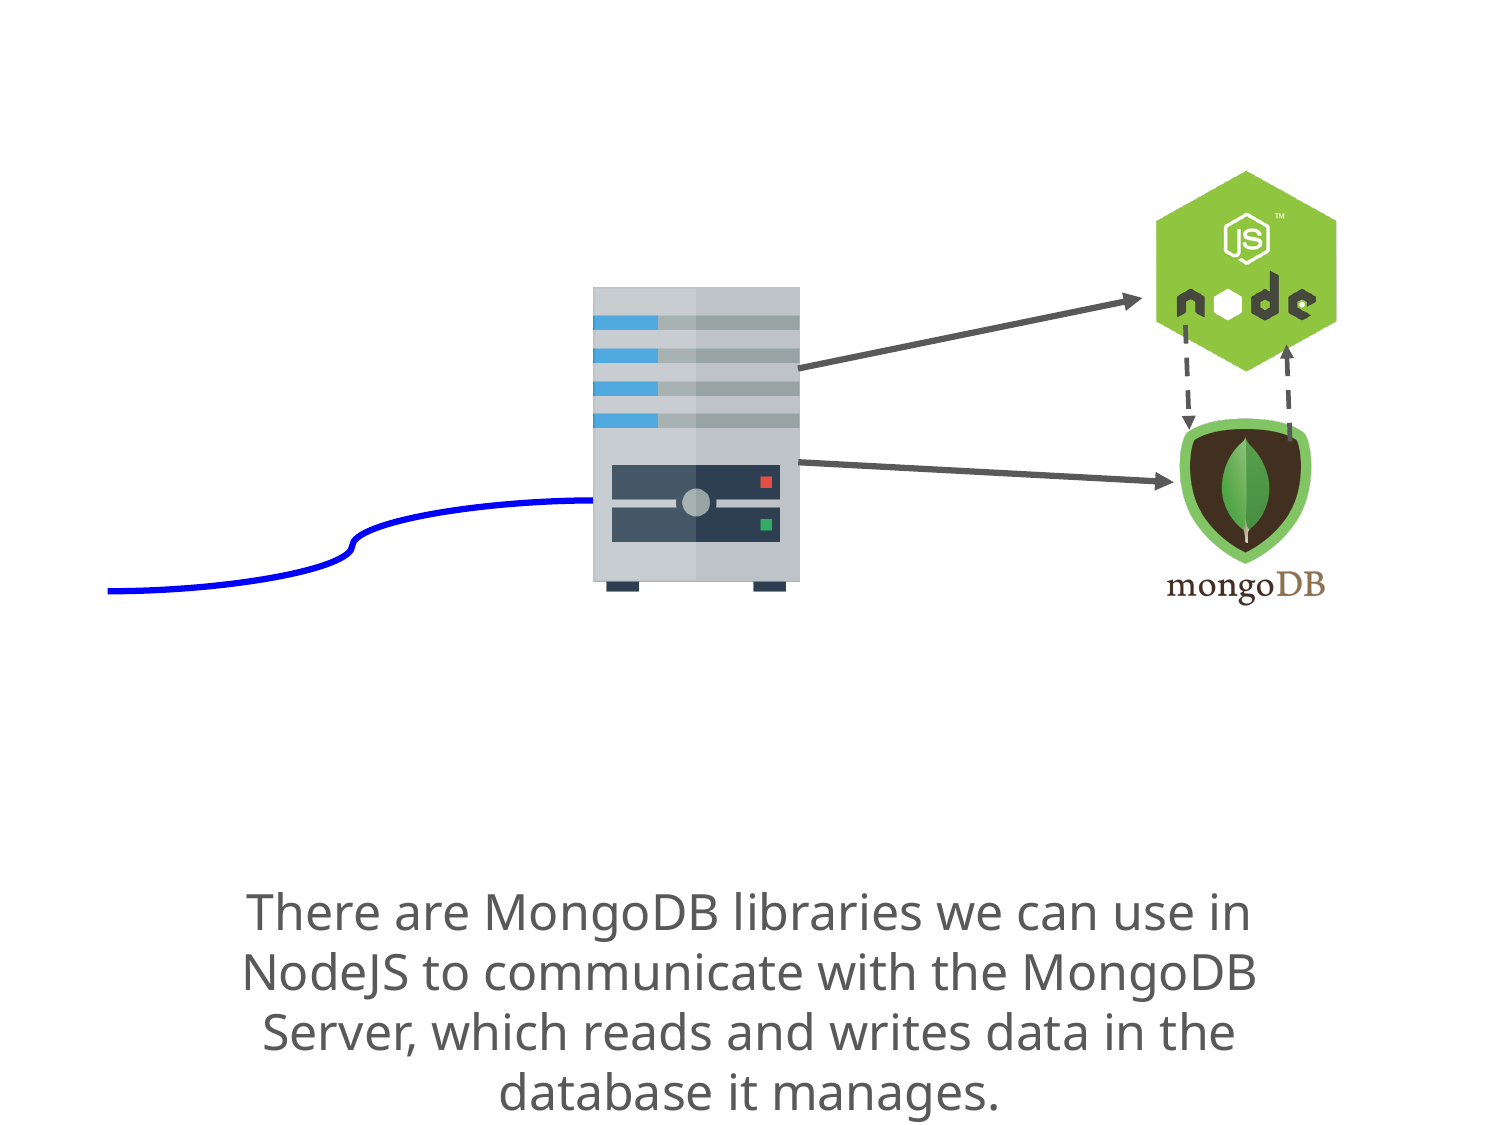

# There are MongoDB libraries we can use in NodeJS to communicate with the MongoDB Server, which reads and writes data in the database it manages.